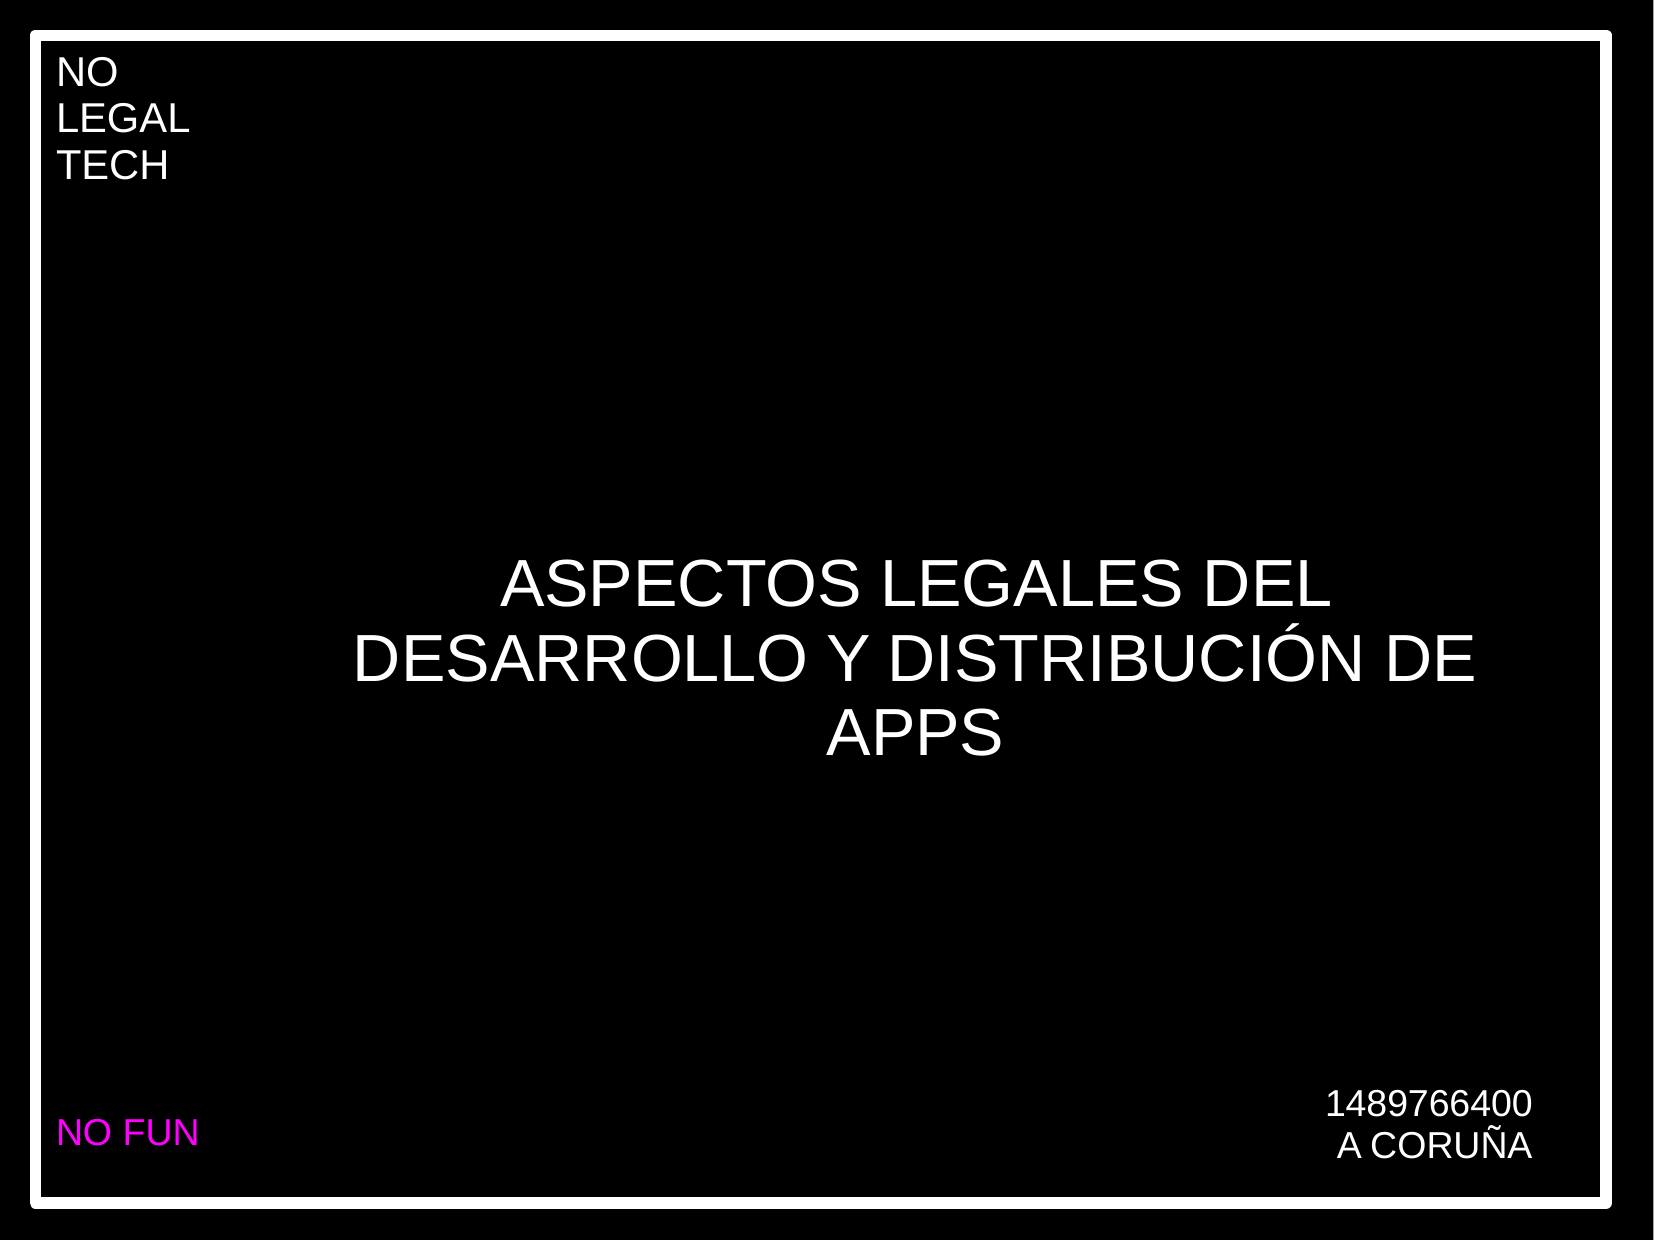

NO
LEGAL
TECH
NO FUN
# ASPECTOS LEGALES DEL DESARROLLO Y DISTRIBUCIÓN DE APPS
1489766400
A CORUÑA